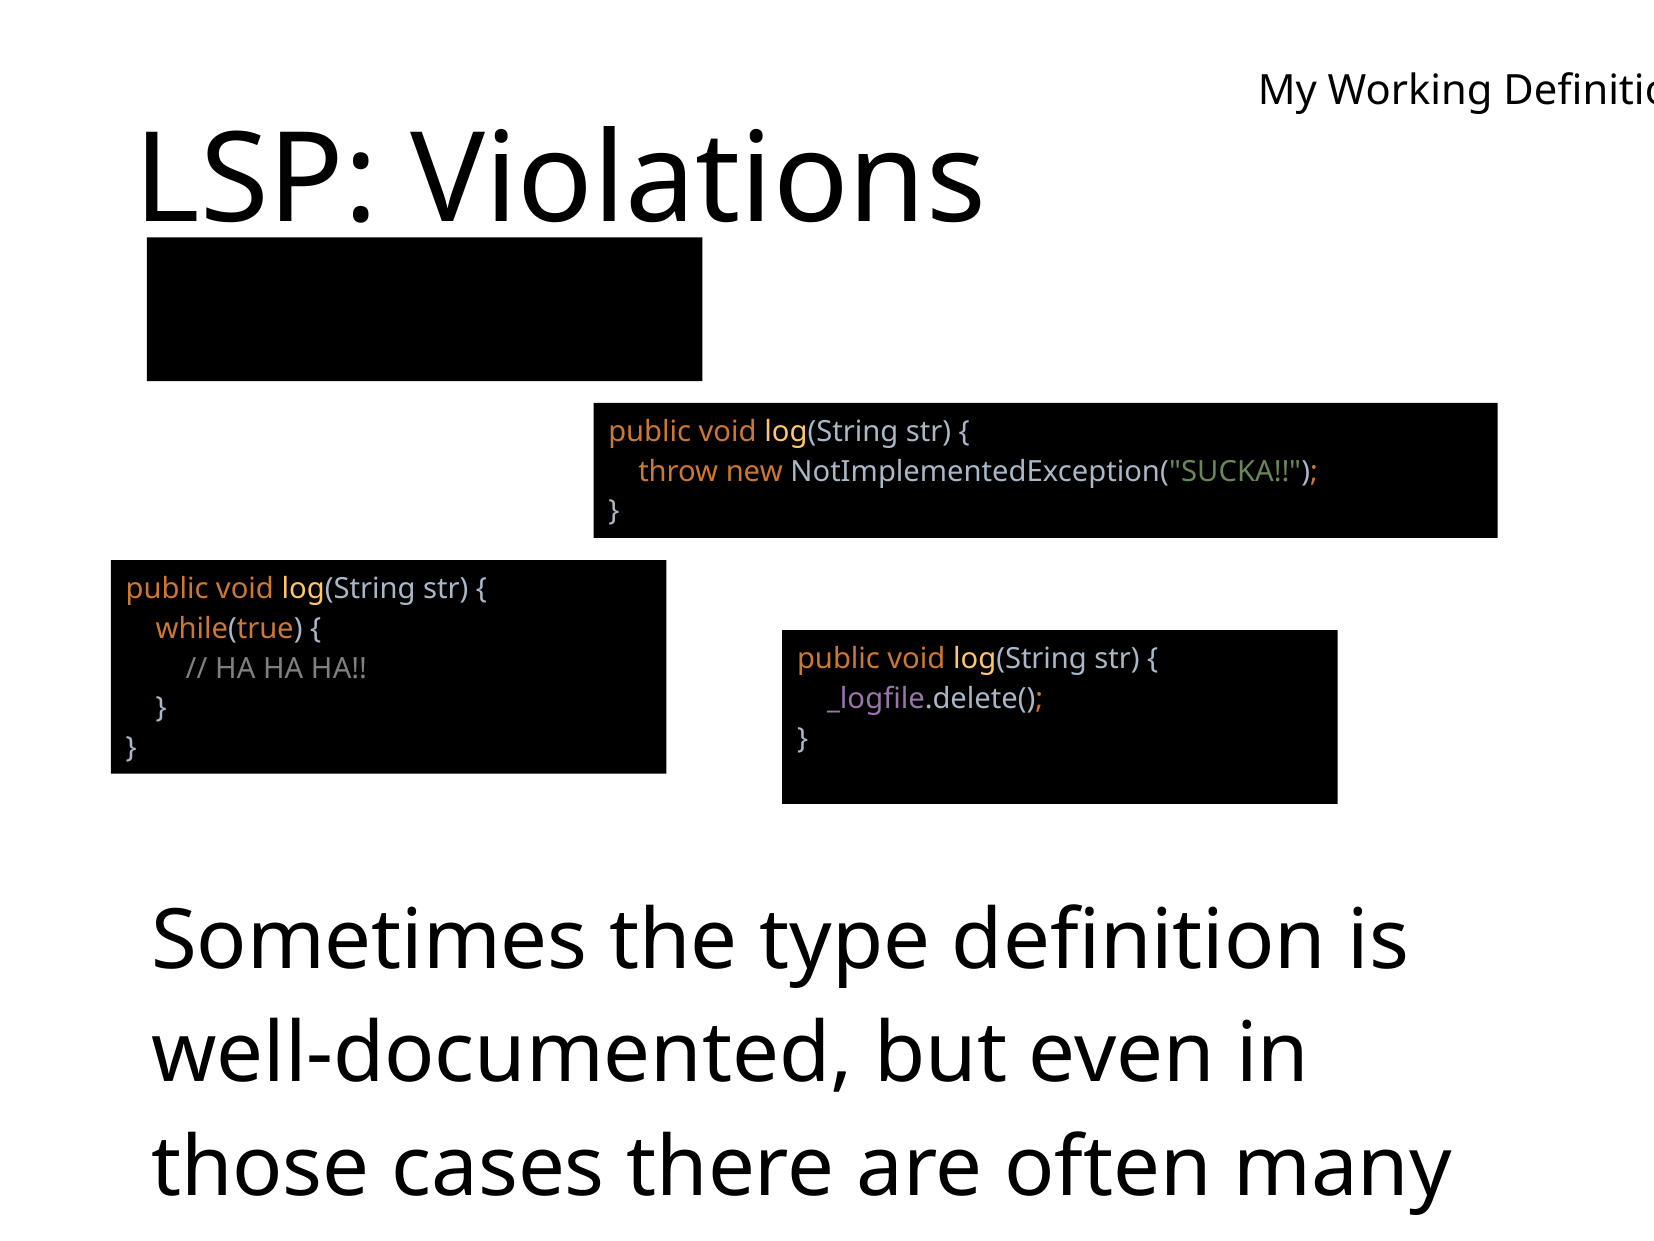

My Working Definition
LSP: Violations
public void log(String str) {
 throw new NotImplementedException("SUCKA!!");
}
public void log(String str) {
 while(true) {
 // HA HA HA!!
 }
}
public void log(String str) {
 _logfile.delete();
}
Sometimes the type definition is well-documented, but even in those cases there are often many implicit expectations.